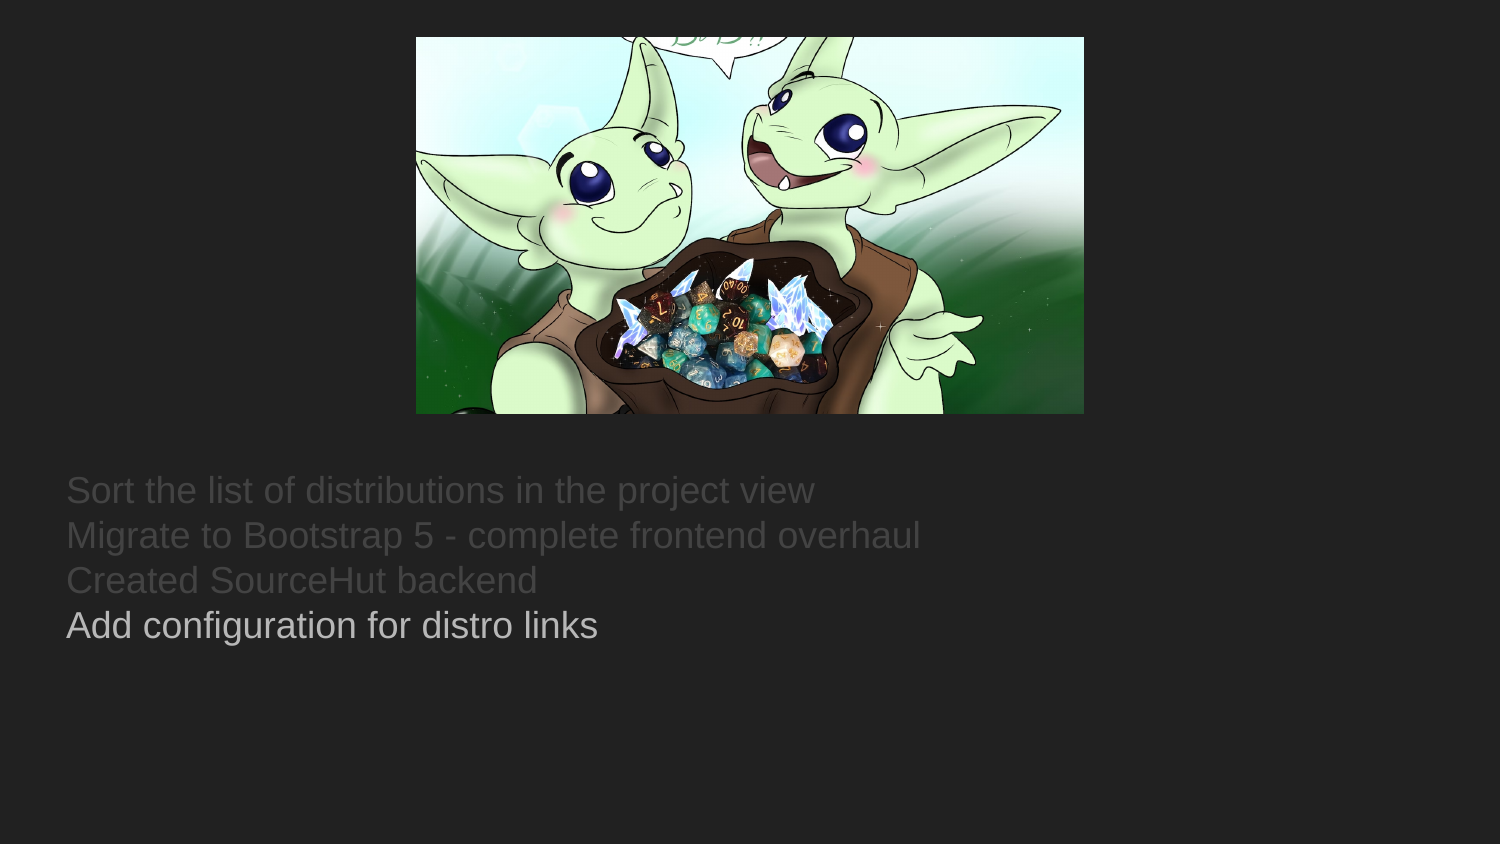

Sort the list of distributions in the project view
Migrate to Bootstrap 5 - complete frontend overhaul
Created SourceHut backend
Add configuration for distro links